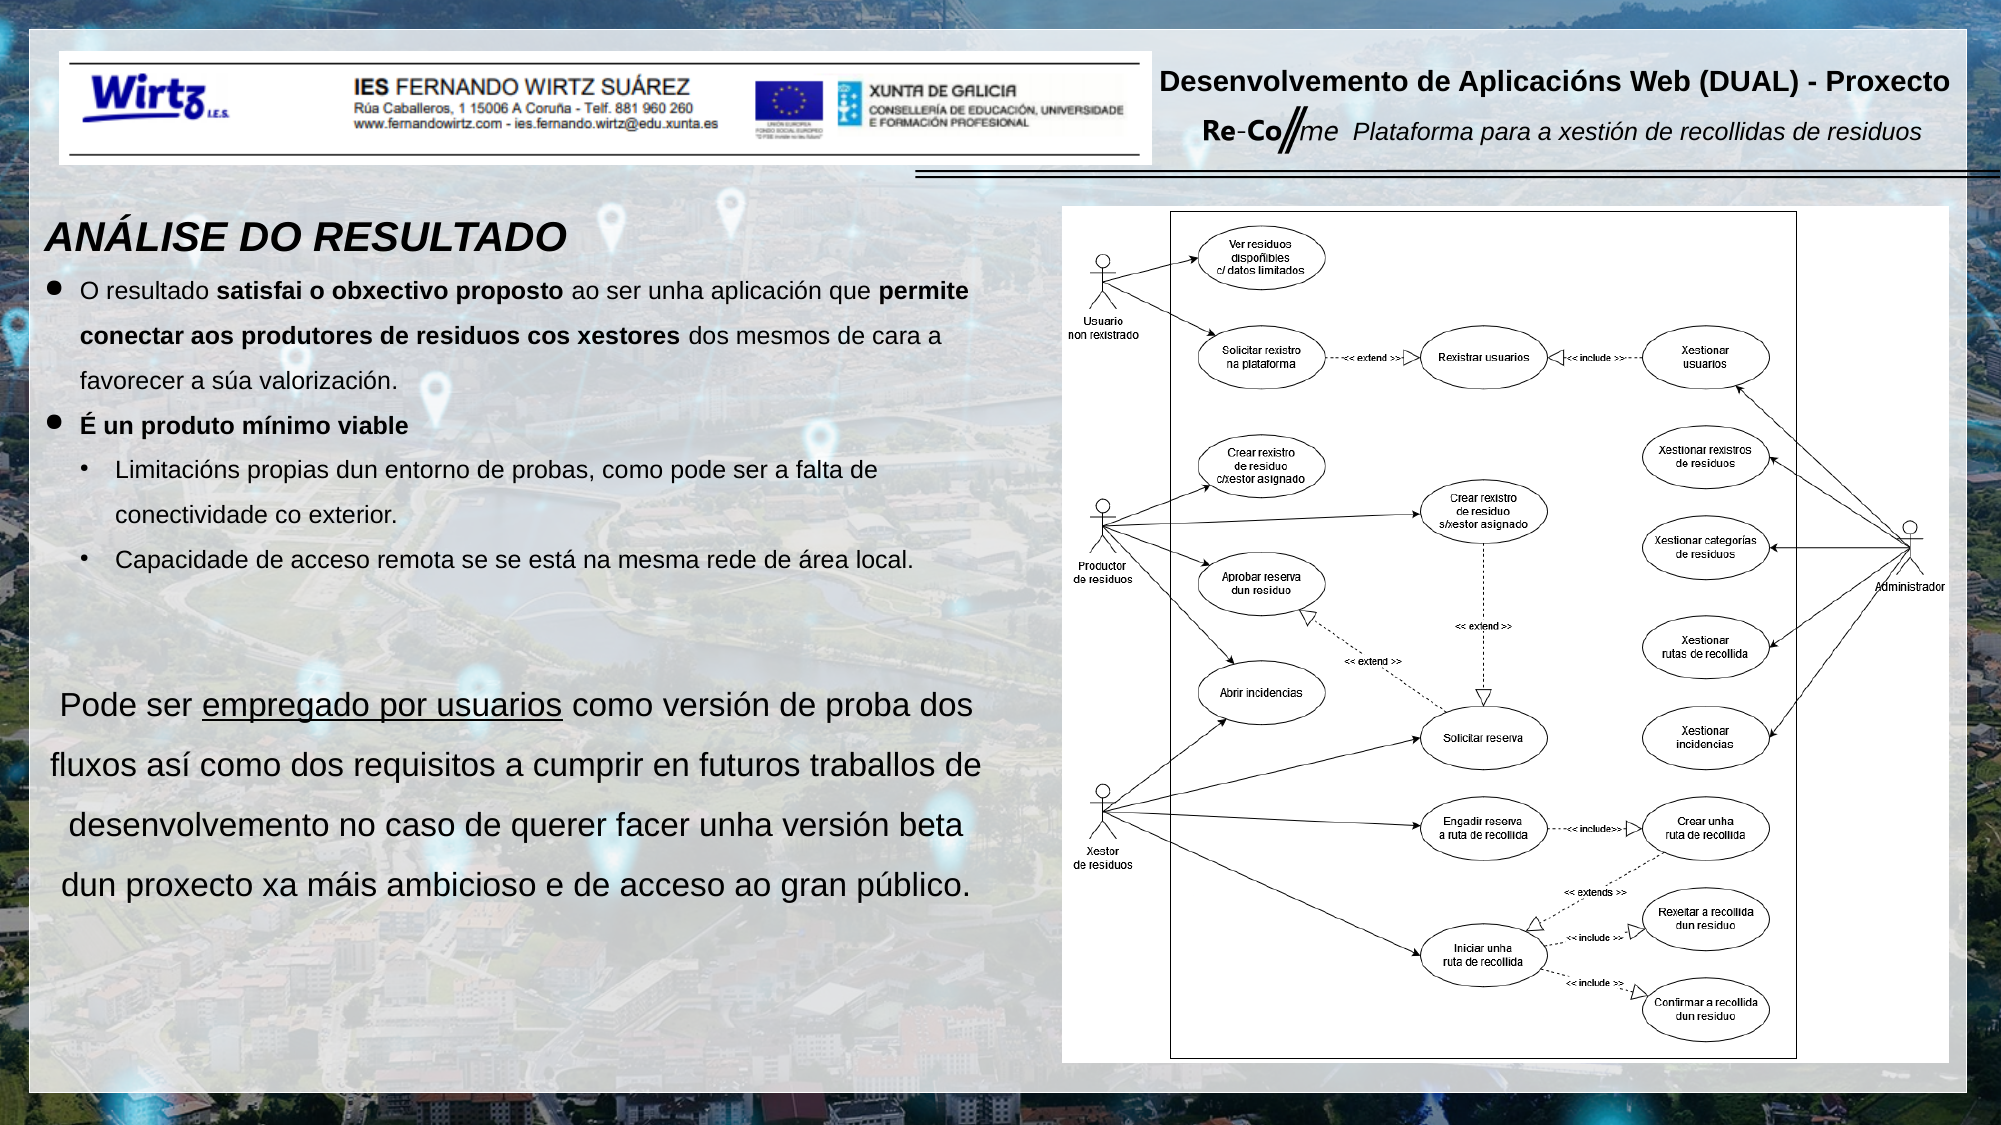

# Desenvolvemento de Aplicacións Web (DUAL) - Proxecto
Plataforma para a xestión de recollidas de residuos
ANÁLISE DO RESULTADO
O resultado satisfai o obxectivo proposto ao ser unha aplicación que permite conectar aos produtores de residuos cos xestores dos mesmos de cara a favorecer a súa valorización.
É un produto mínimo viable
Limitacións propias dun entorno de probas, como pode ser a falta de conectividade co exterior.
Capacidade de acceso remota se se está na mesma rede de área local.
Pode ser empregado por usuarios como versión de proba dos fluxos así como dos requisitos a cumprir en futuros traballos de desenvolvemento no caso de querer facer unha versión beta dun proxecto xa máis ambicioso e de acceso ao gran público.